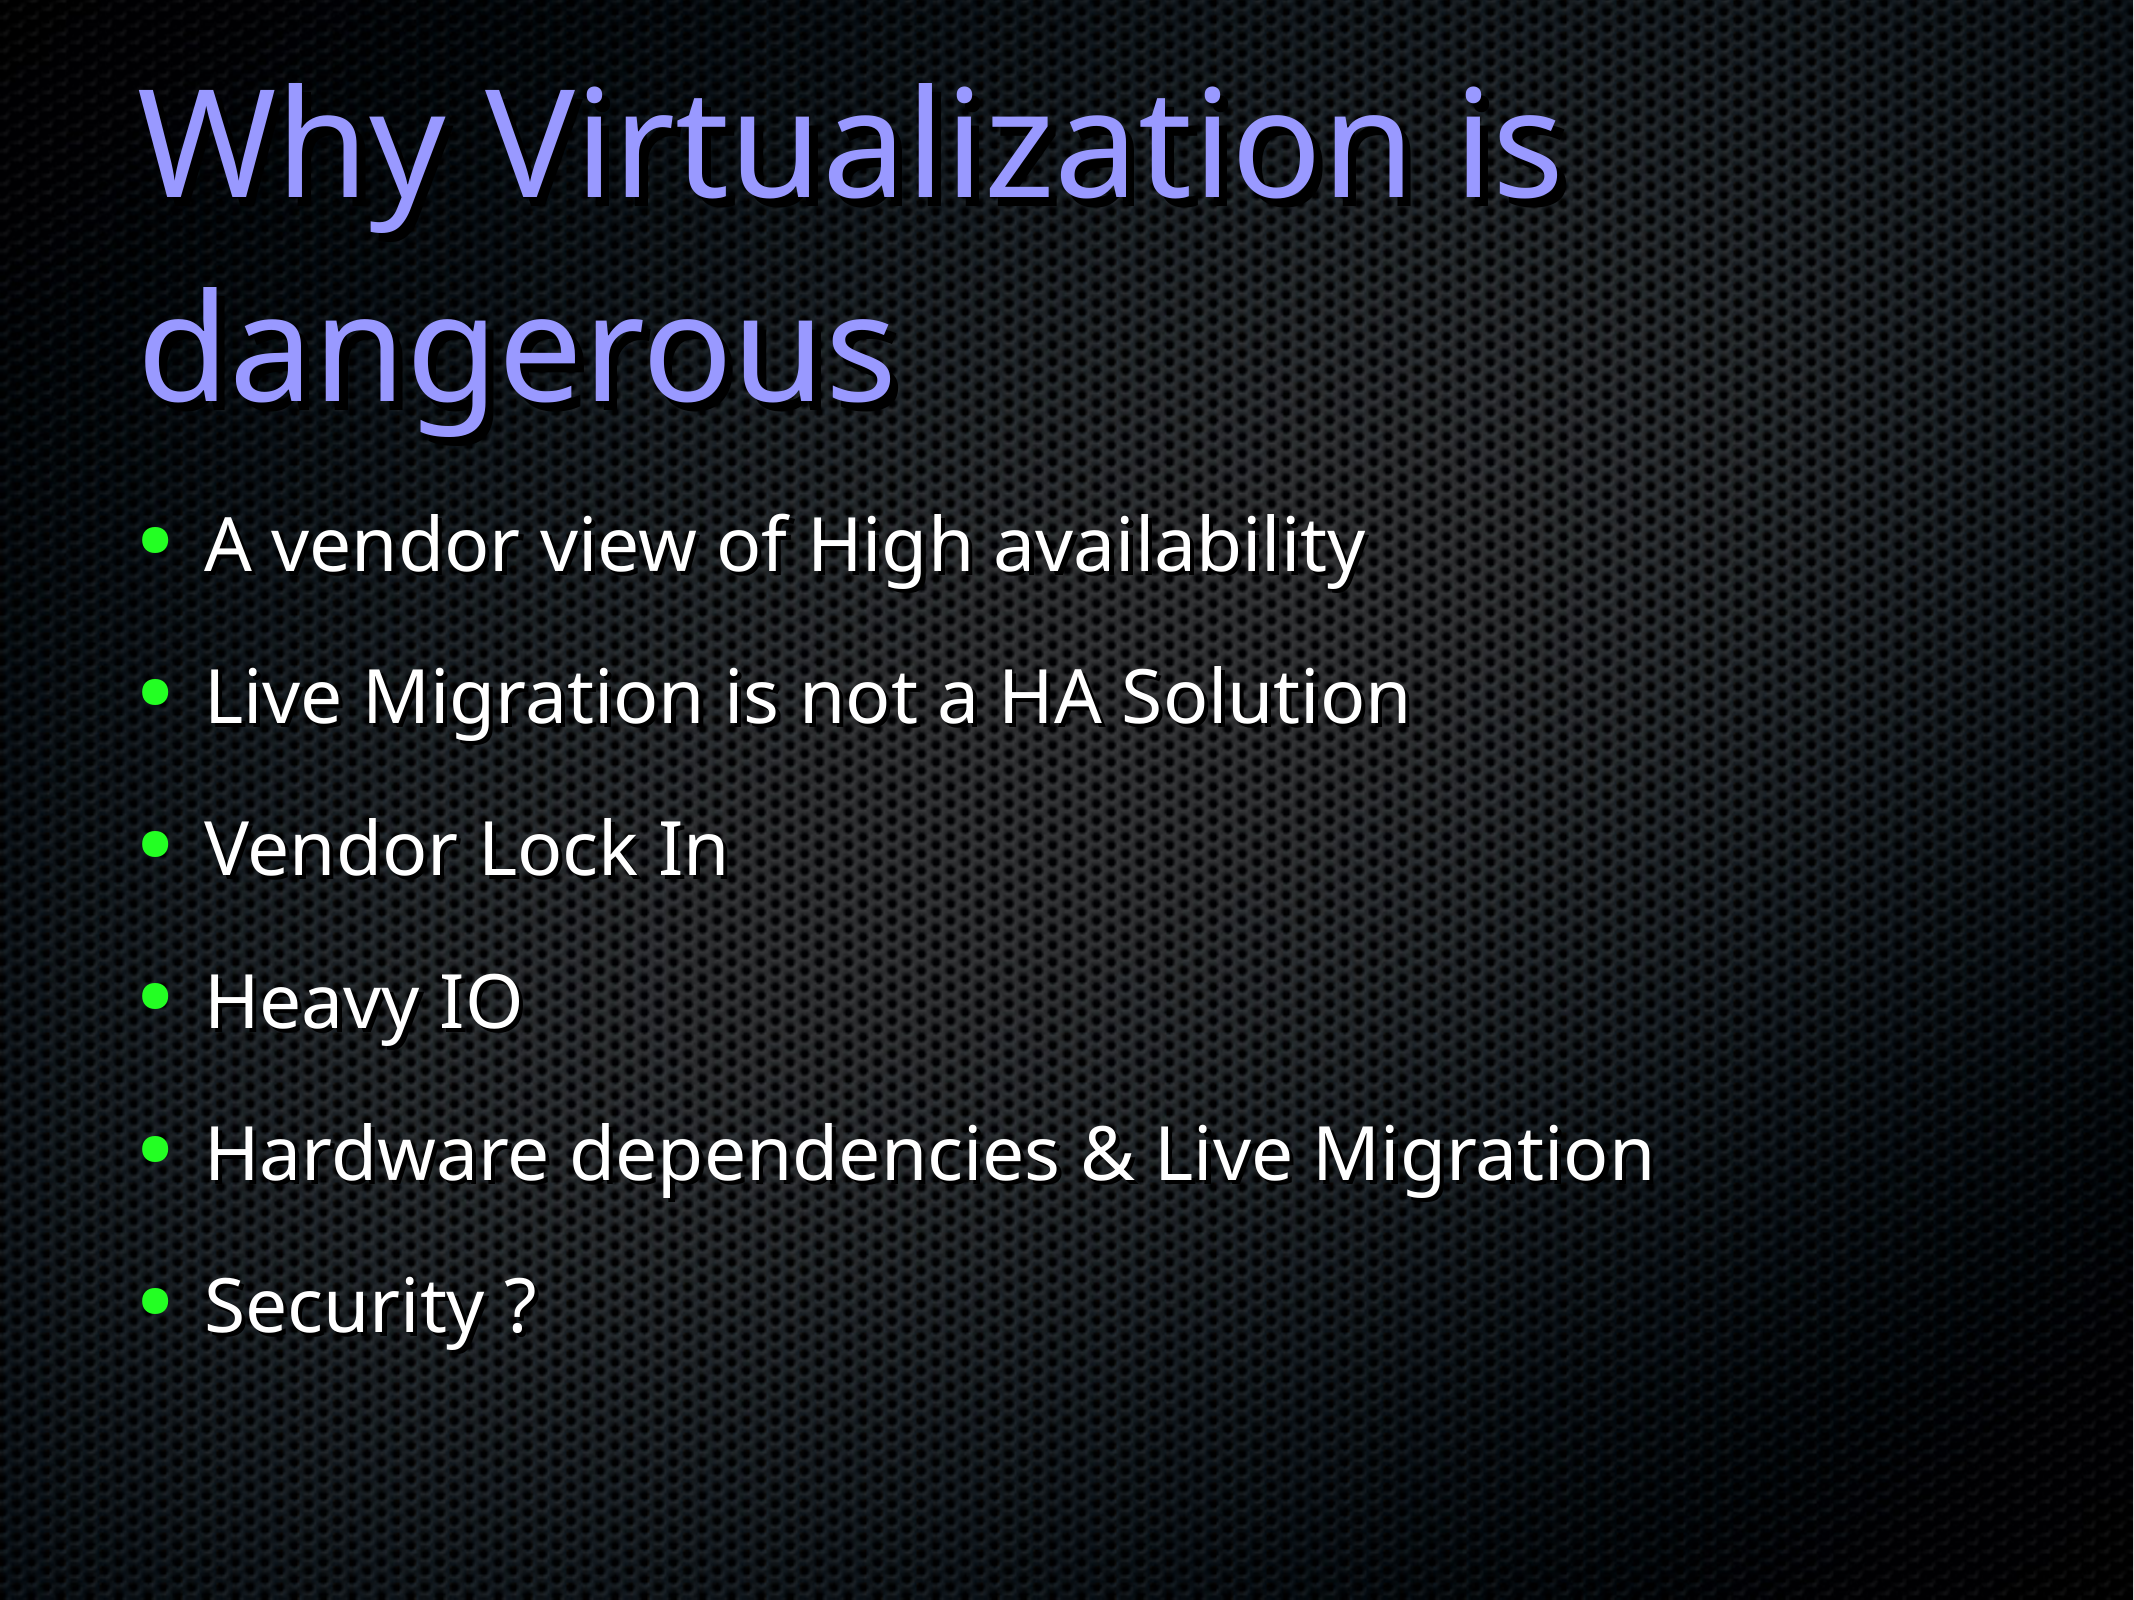

# Why Virtualization is dangerous
A vendor view of High availability
Live Migration is not a HA Solution
Vendor Lock In
Heavy IO
Hardware dependencies & Live Migration
Security ?